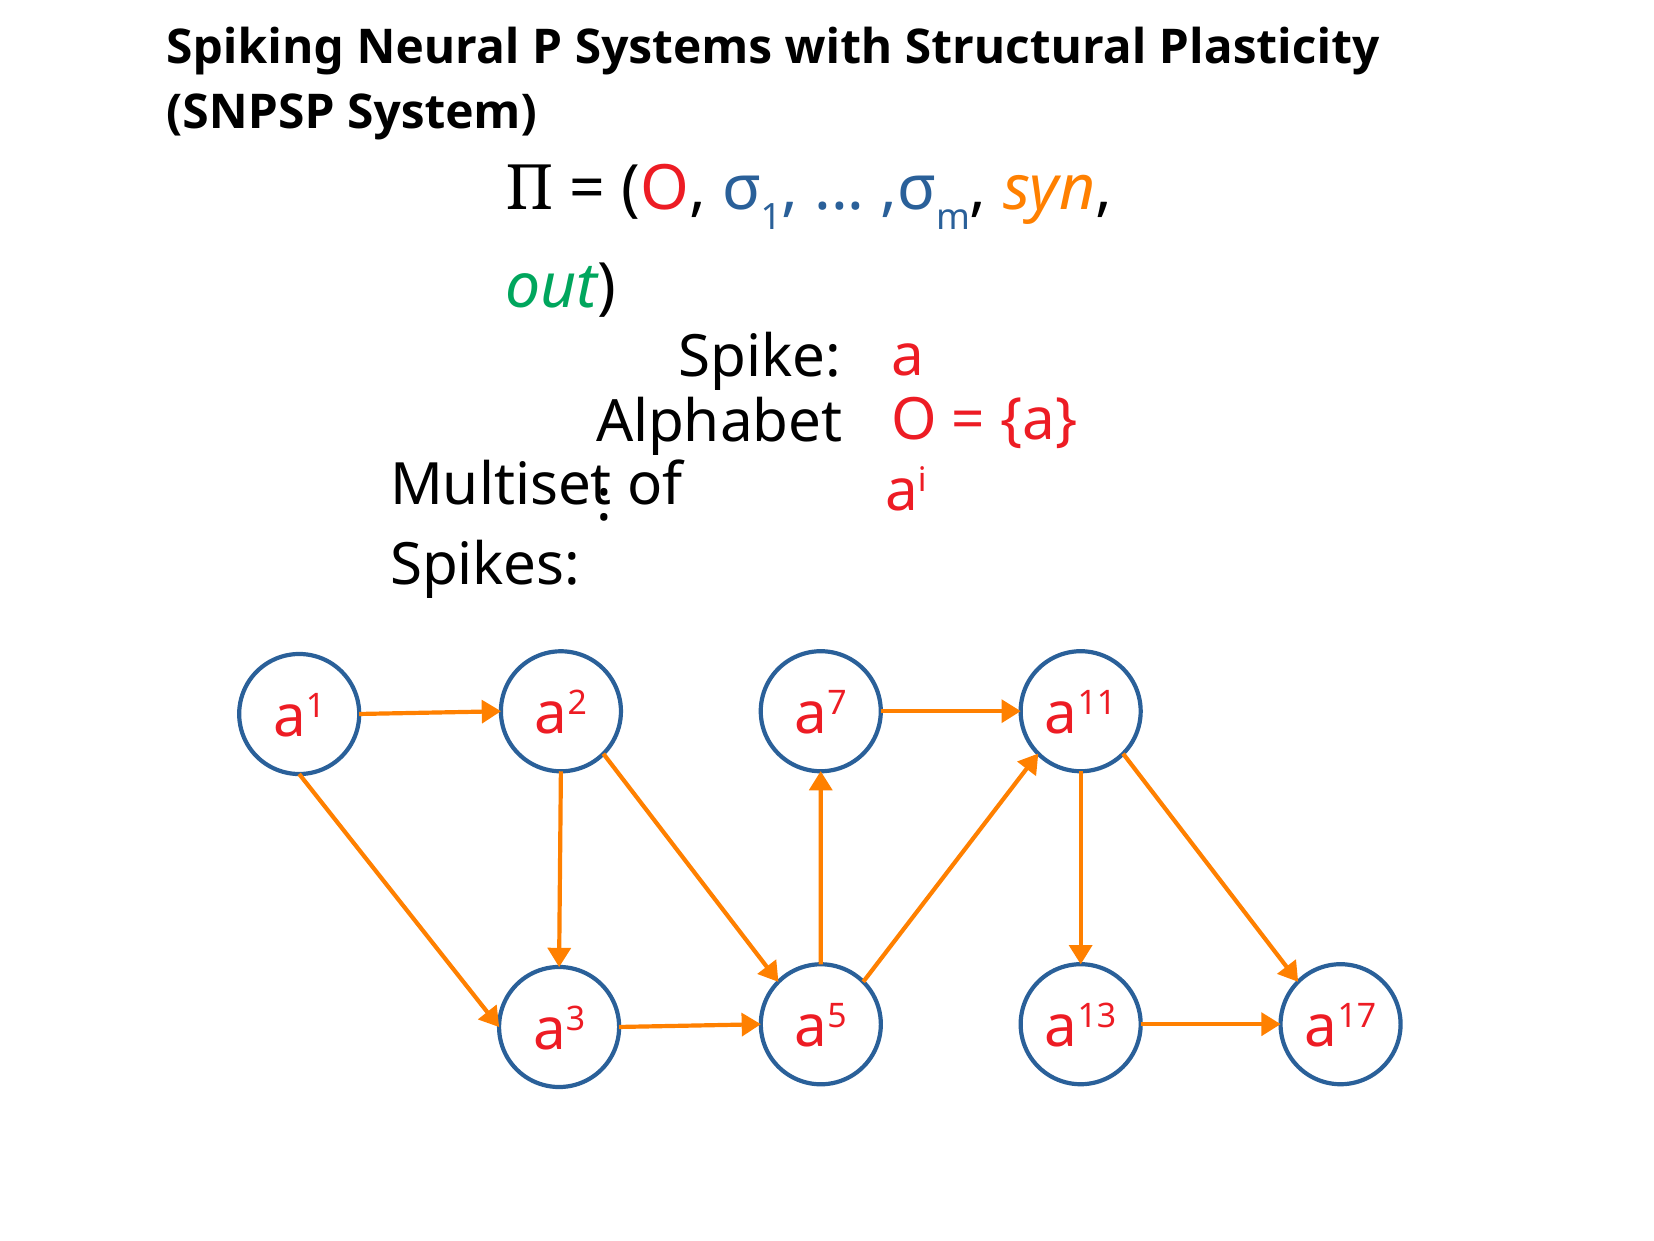

Spiking Neural P Systems with Structural Plasticity (SNPSP System)
Π = (O, σ1, ... ,σm, syn, out)
a
Spike:
O = {a}
Alphabet:
Multiset of Spikes:
ai
a7
a11
a2
a1
a13
a17
a5
a3